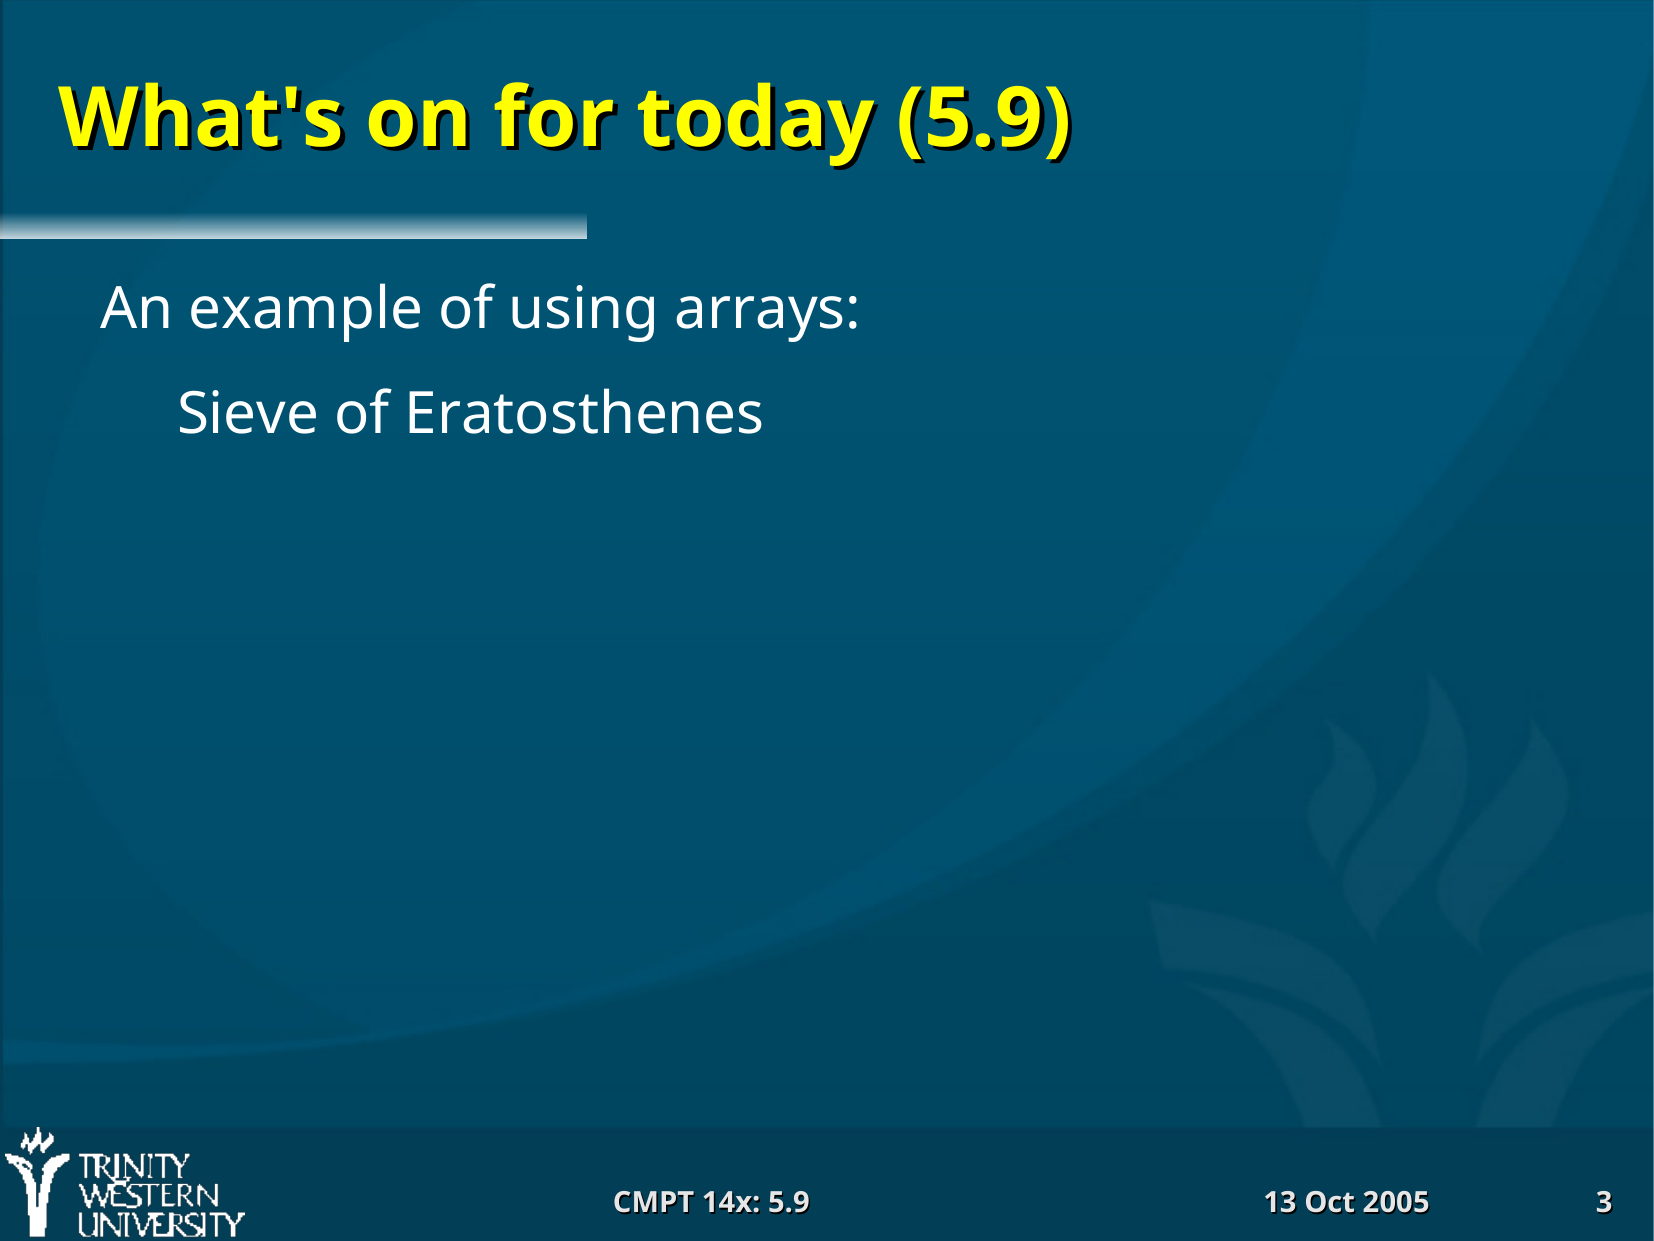

# What's on for today (5.9)
An example of using arrays:
Sieve of Eratosthenes
CMPT 14x: 5.9
13 Oct 2005
3